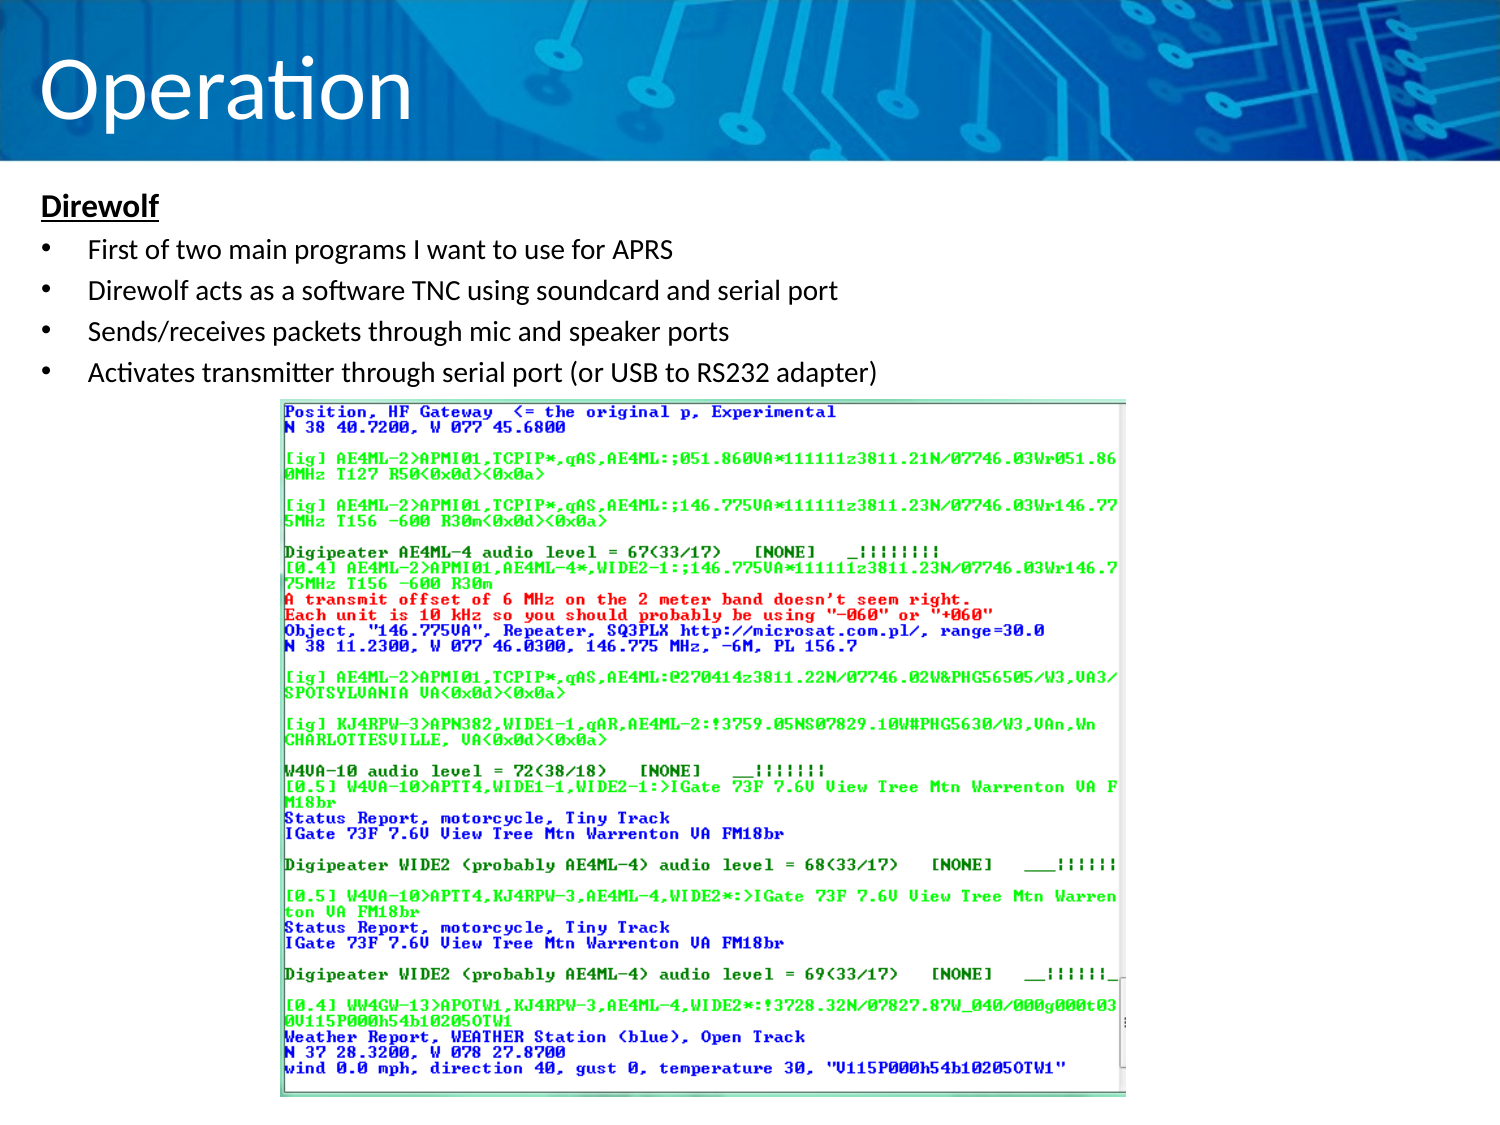

# Operation
Direwolf
First of two main programs I want to use for APRS
Direwolf acts as a software TNC using soundcard and serial port
Sends/receives packets through mic and speaker ports
Activates transmitter through serial port (or USB to RS232 adapter)